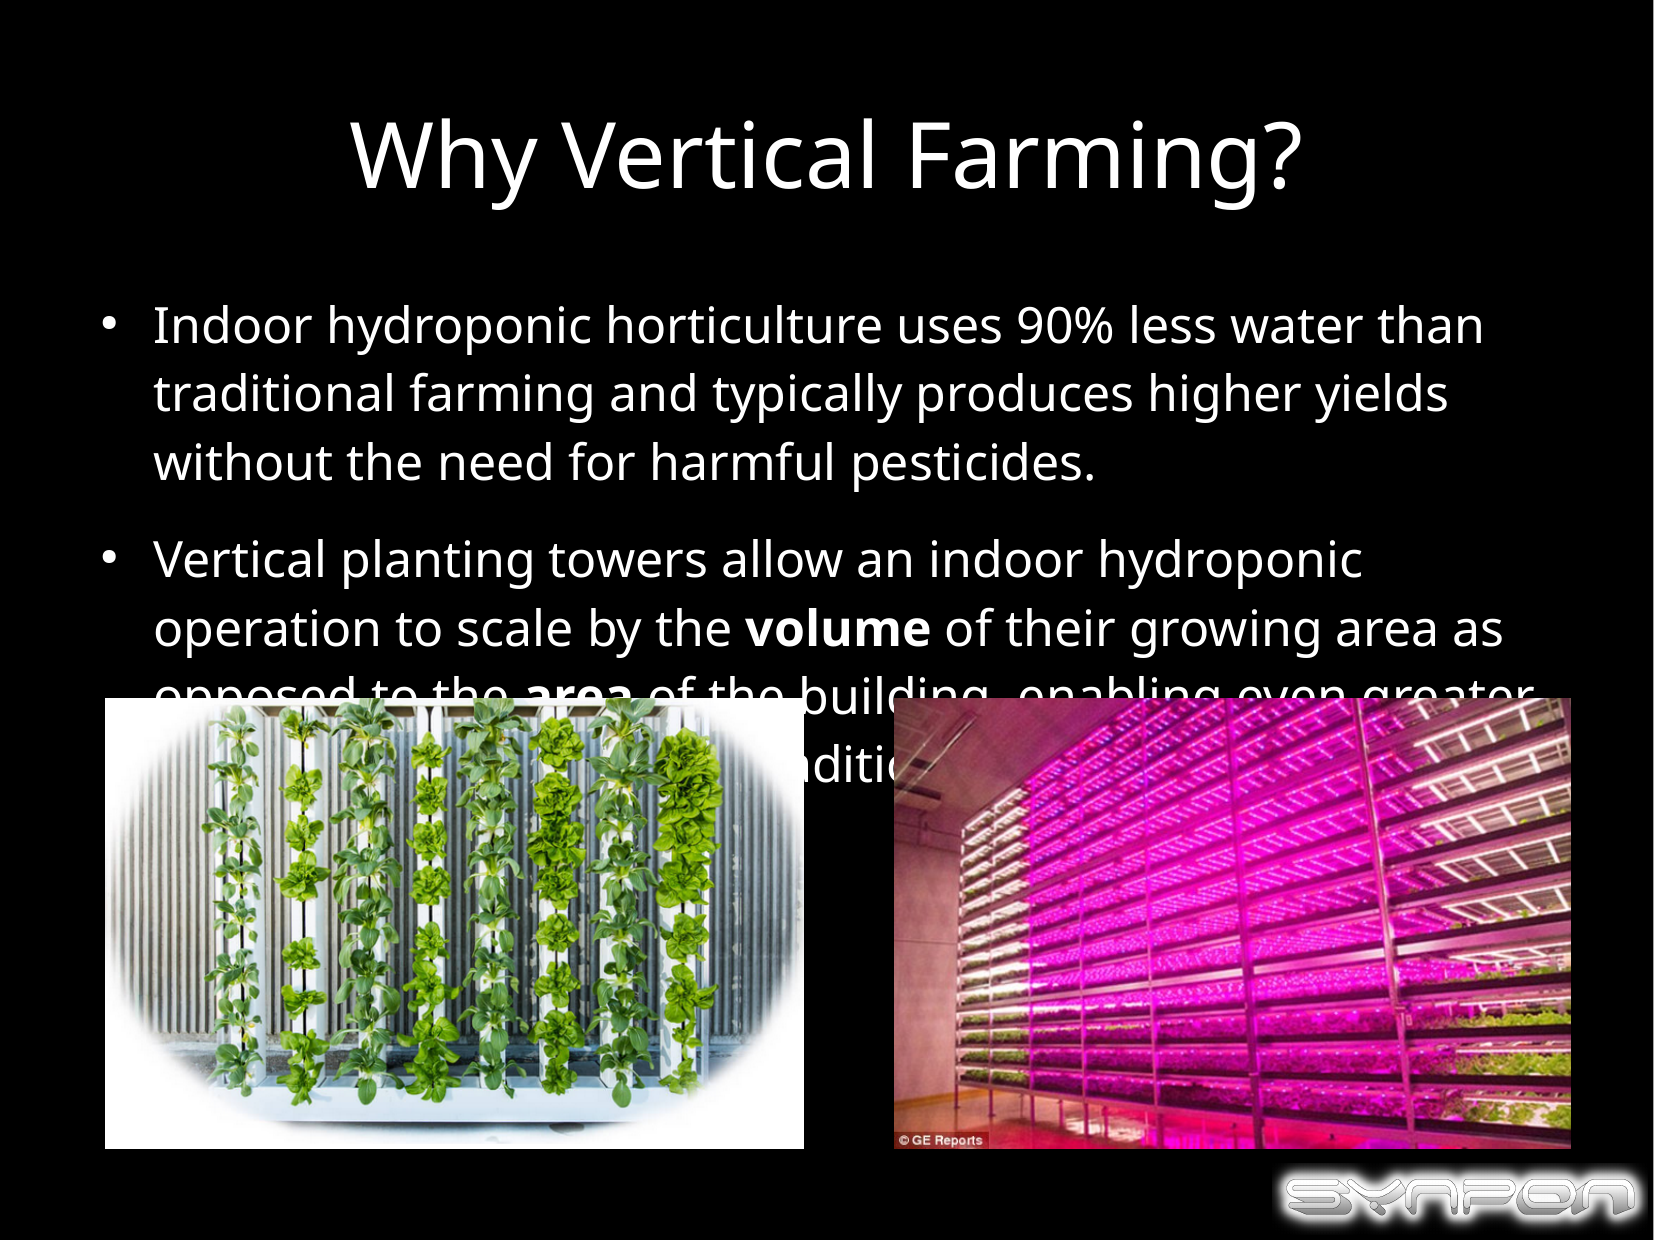

# Why Vertical Farming?
Indoor hydroponic horticulture uses 90% less water than traditional farming and typically produces higher yields without the need for harmful pesticides.
Vertical planting towers allow an indoor hydroponic operation to scale by the volume of their growing area as opposed to the area of the building, enabling even greater possible crop yields than traditional hydroponics.